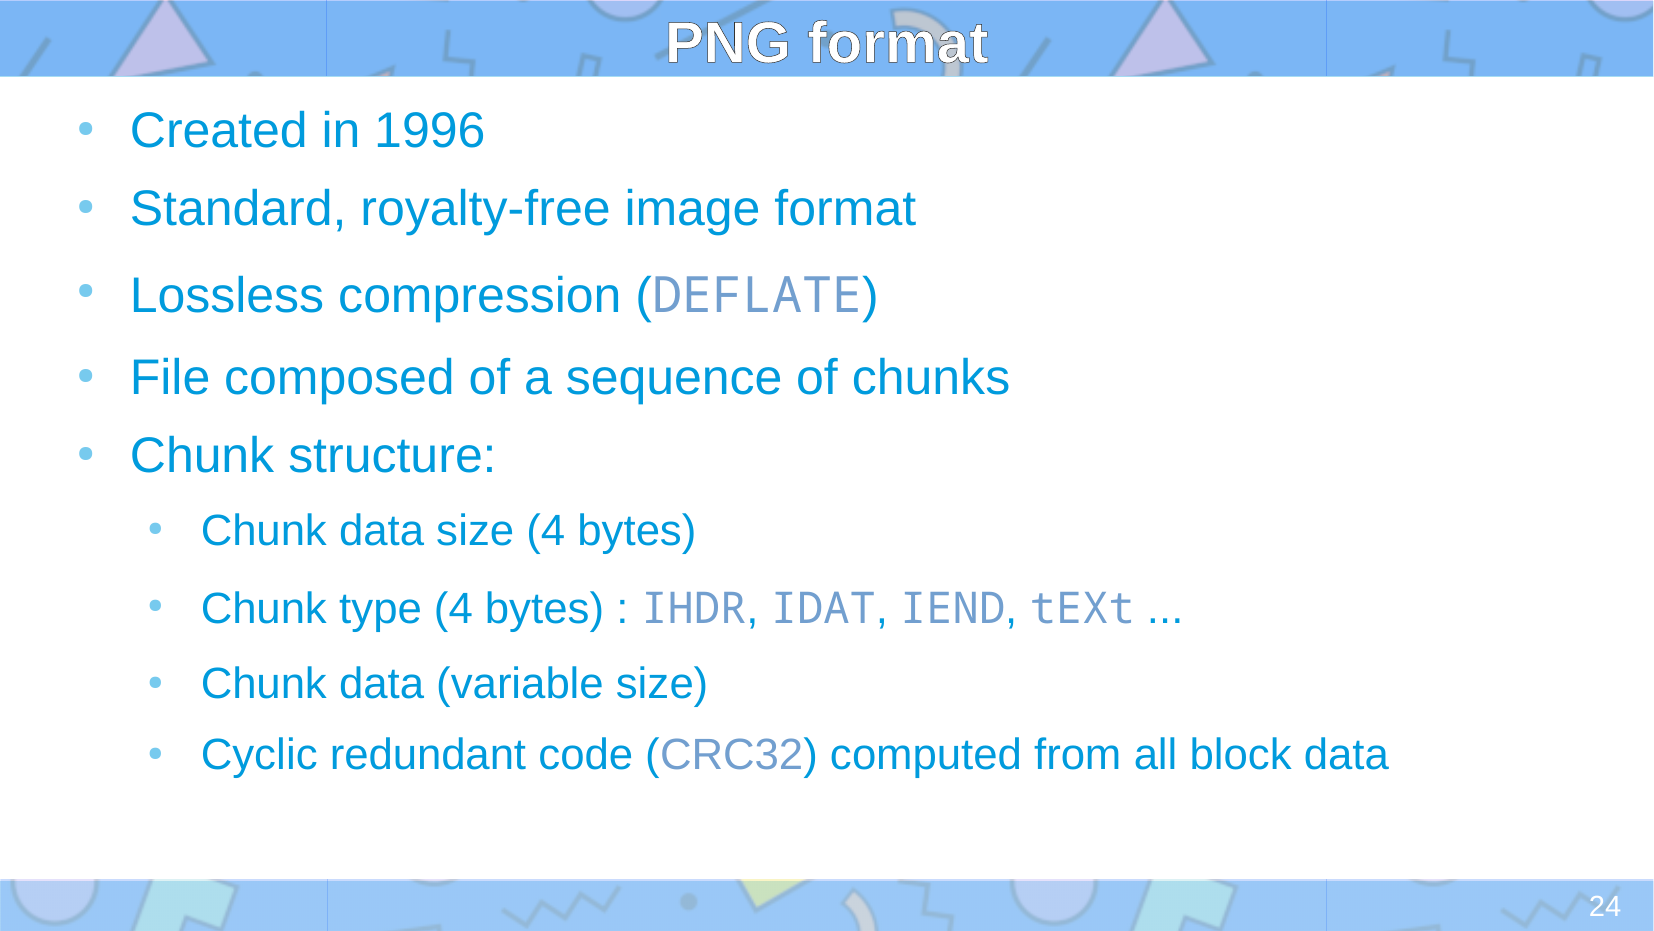

# PNG format
Created in 1996
Standard, royalty-free image format
Lossless compression (DEFLATE)
File composed of a sequence of chunks
Chunk structure:
Chunk data size (4 bytes)
Chunk type (4 bytes) : IHDR, IDAT, IEND, tEXt ...
Chunk data (variable size)
Cyclic redundant code (CRC32) computed from all block data
24